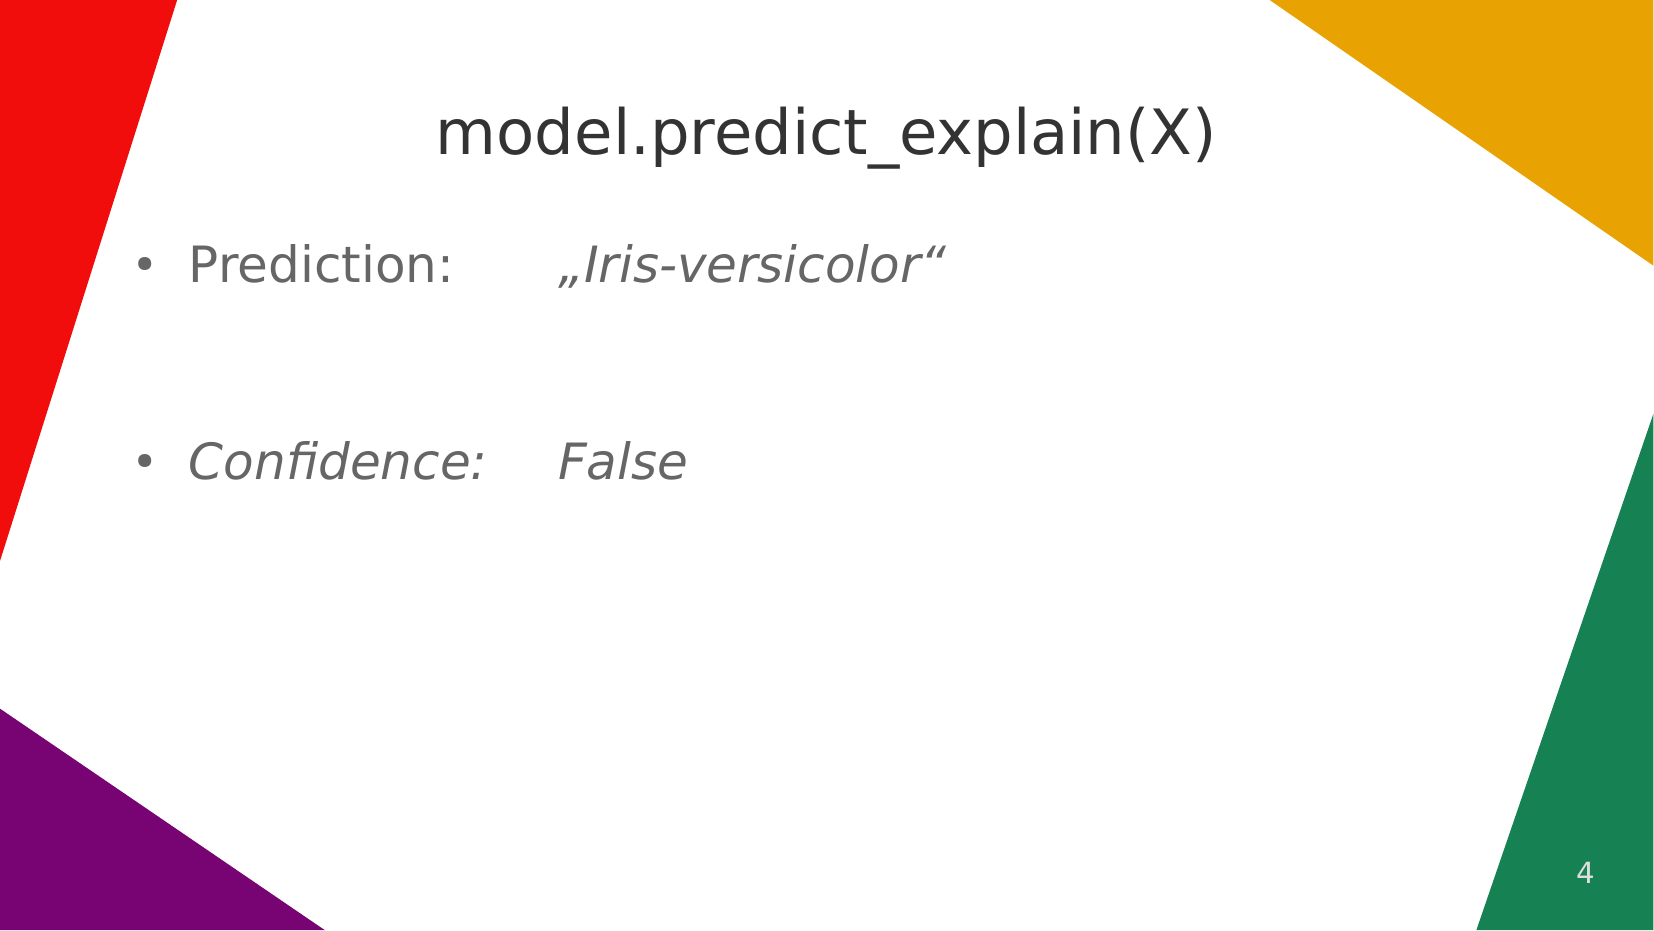

# model.predict_explain(X)
Prediction: 		„Iris-versicolor“
Confidence: 	False
4